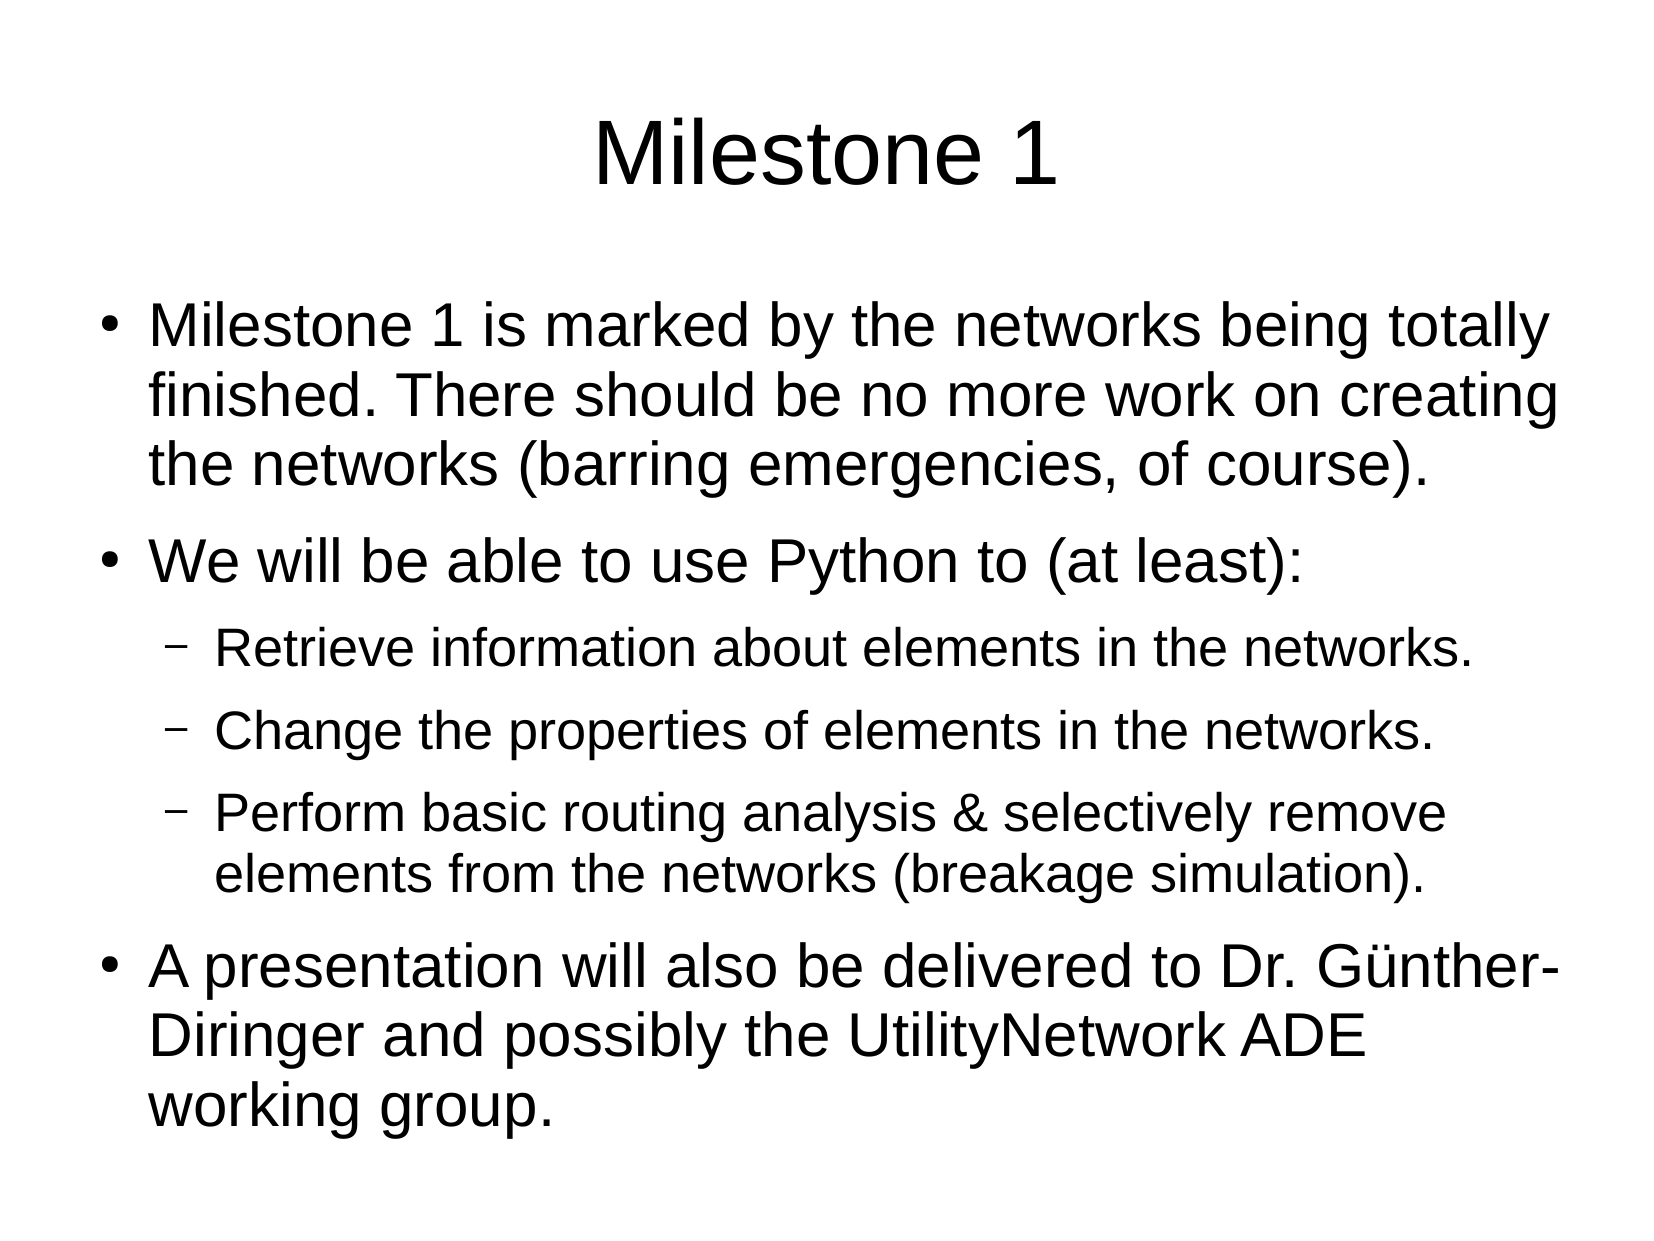

# Milestone 1
Milestone 1 is marked by the networks being totally finished. There should be no more work on creating the networks (barring emergencies, of course).
We will be able to use Python to (at least):
Retrieve information about elements in the networks.
Change the properties of elements in the networks.
Perform basic routing analysis & selectively remove elements from the networks (breakage simulation).
A presentation will also be delivered to Dr. Günther-Diringer and possibly the UtilityNetwork ADE working group.